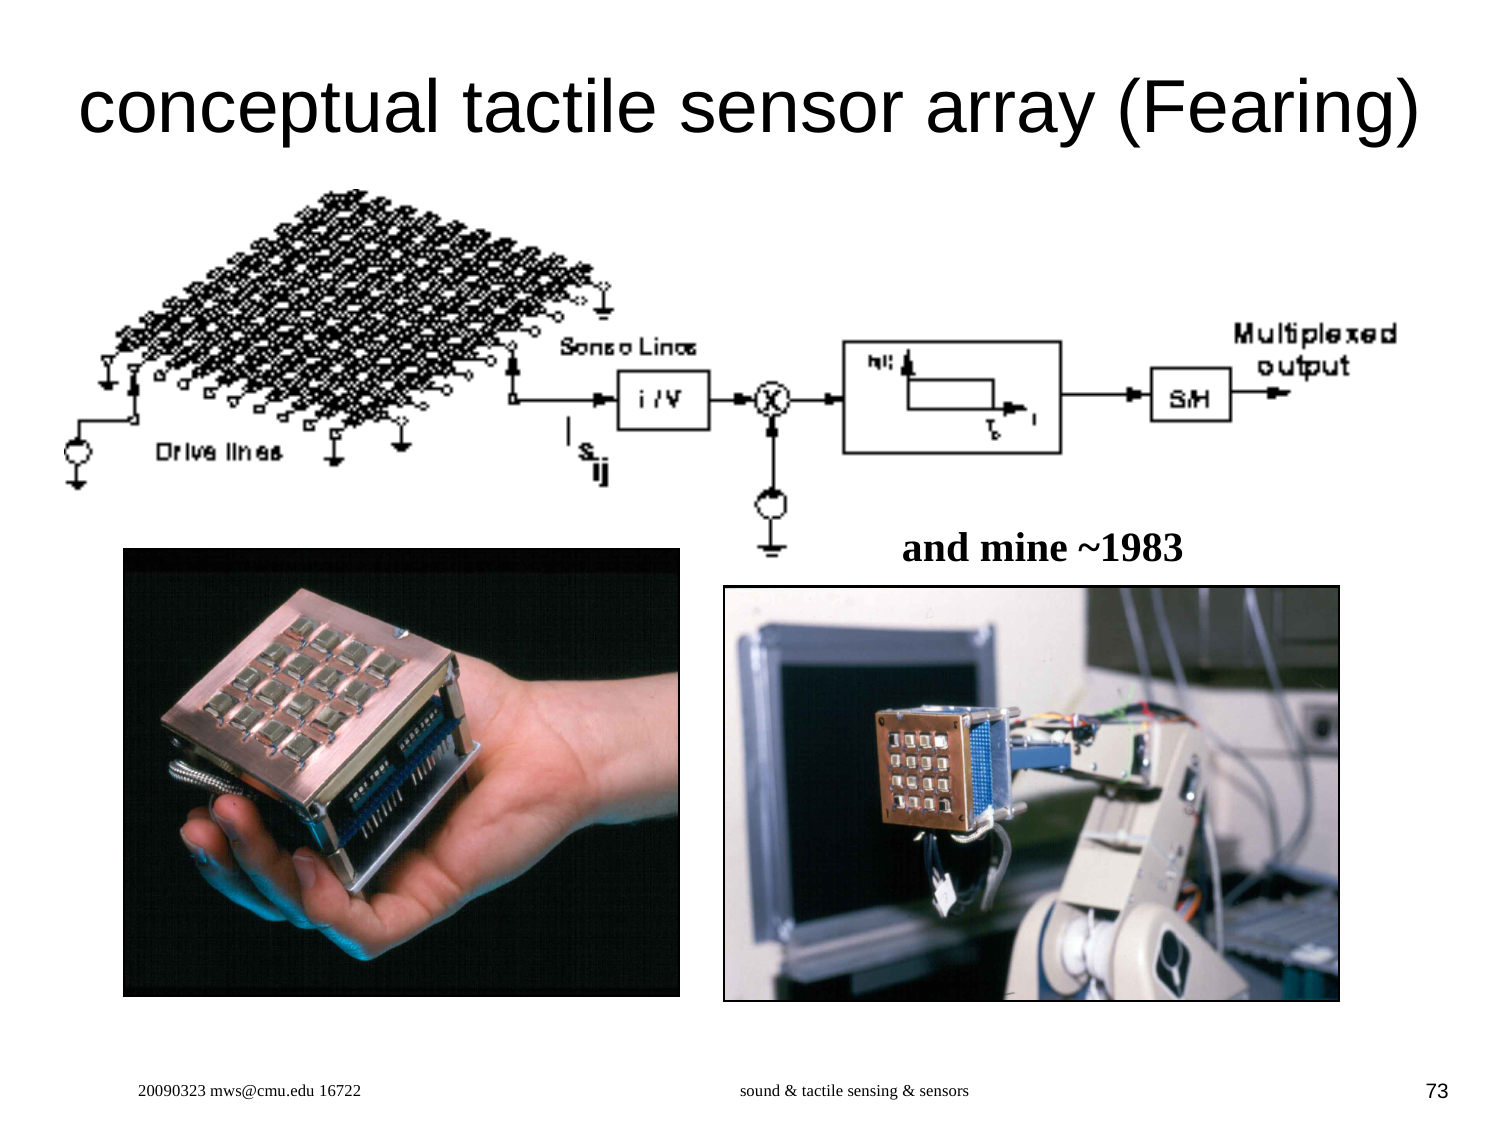

# conceptual tactile sensor array (Fearing)
and mine ~1983
73
20090323 mws@cmu.edu 16722
sound & tactile sensing & sensors